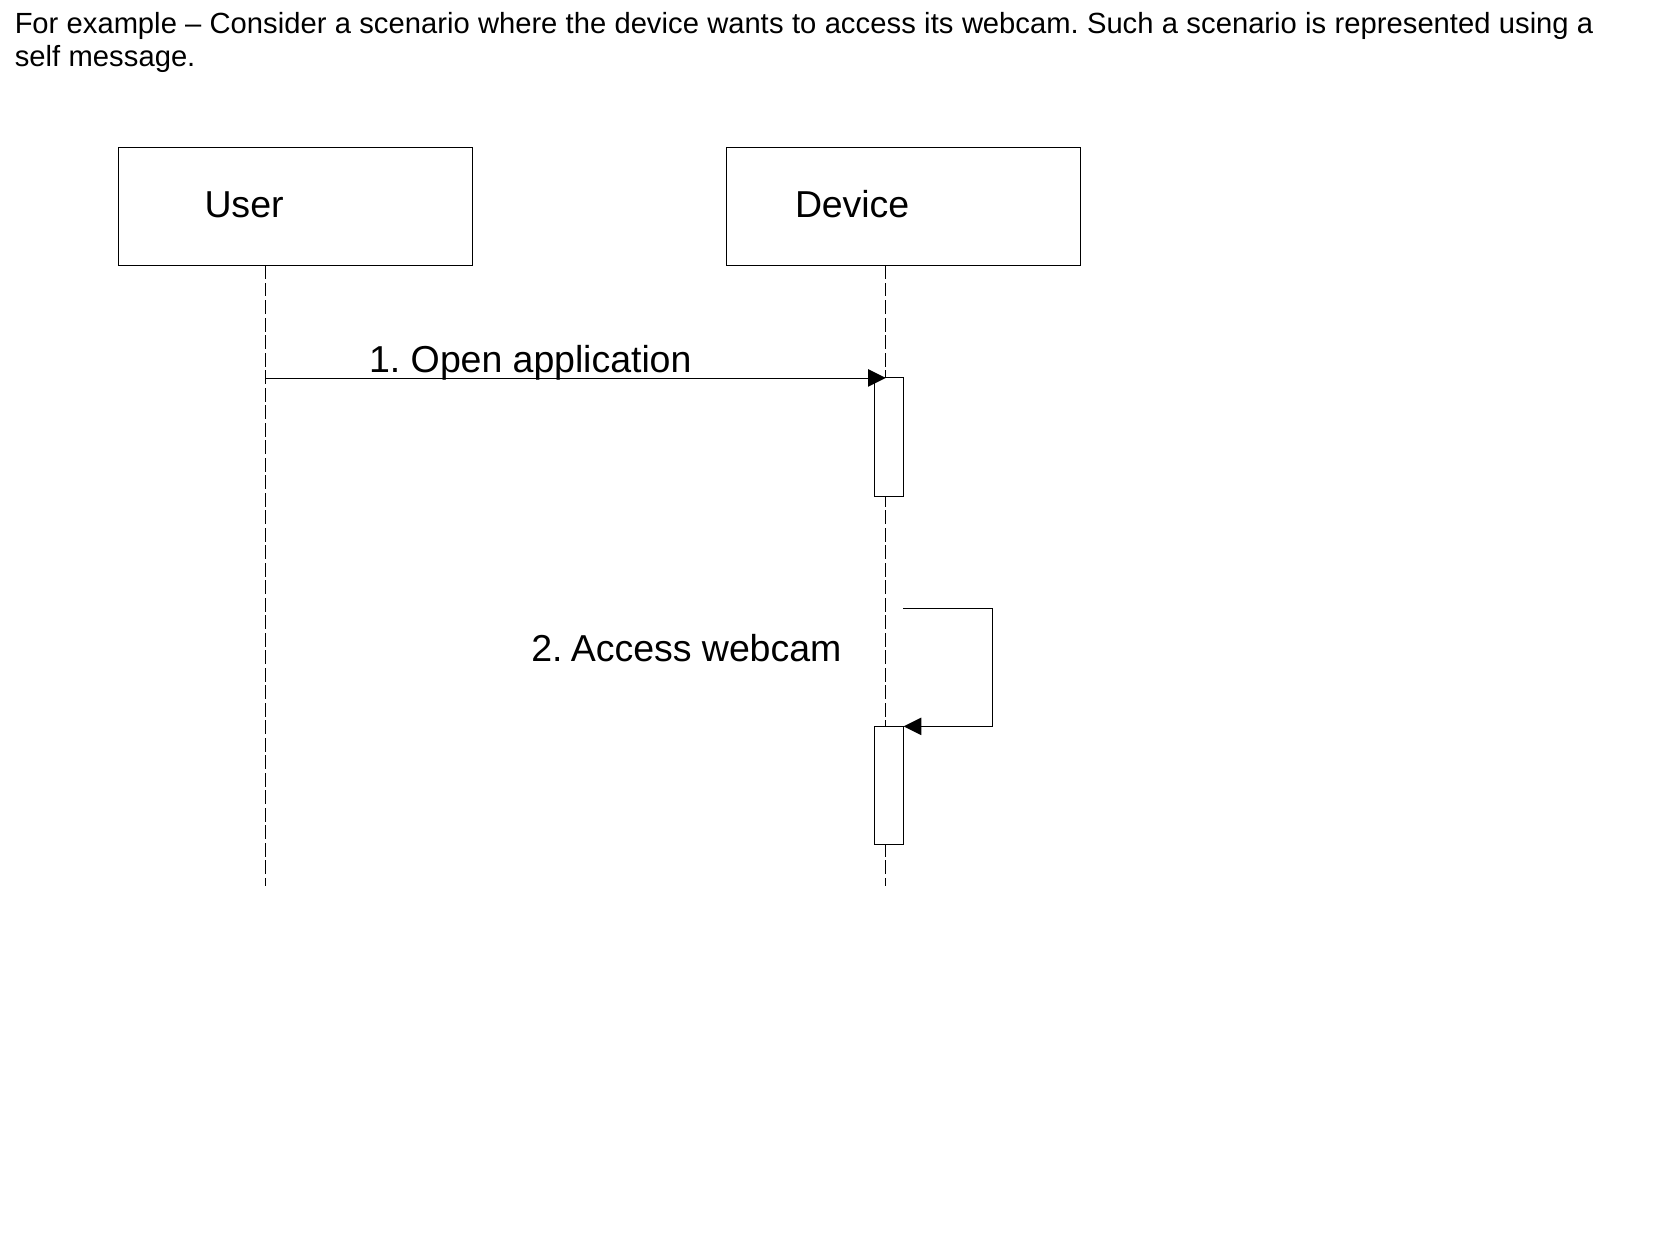

For example – Consider a scenario where the device wants to access its webcam. Such a scenario is represented using a self message.
User
Device
1. Open application
2. Access webcam